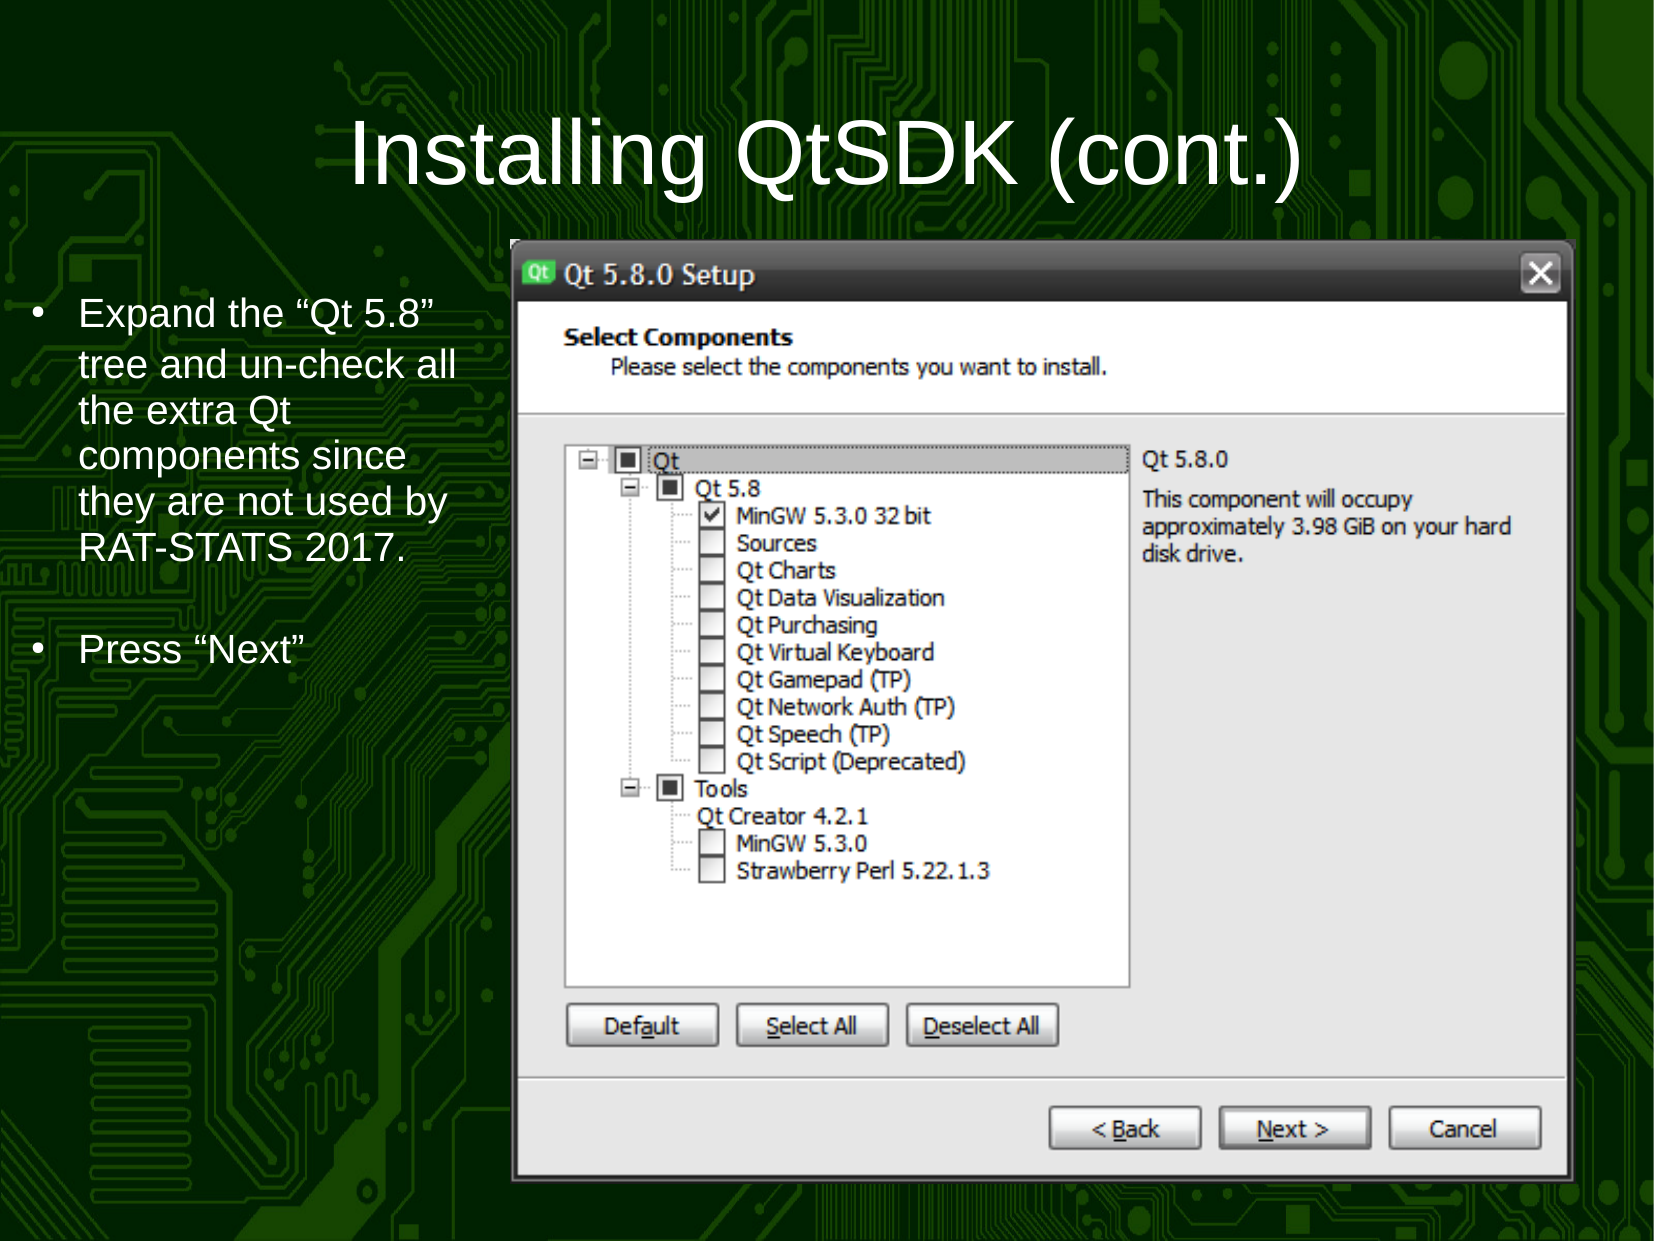

# Installing QtSDK (cont.)
Expand the “Qt 5.8”
tree and un-check all the extra Qt components since they are not used by RAT-STATS 2017.
Press “Next”